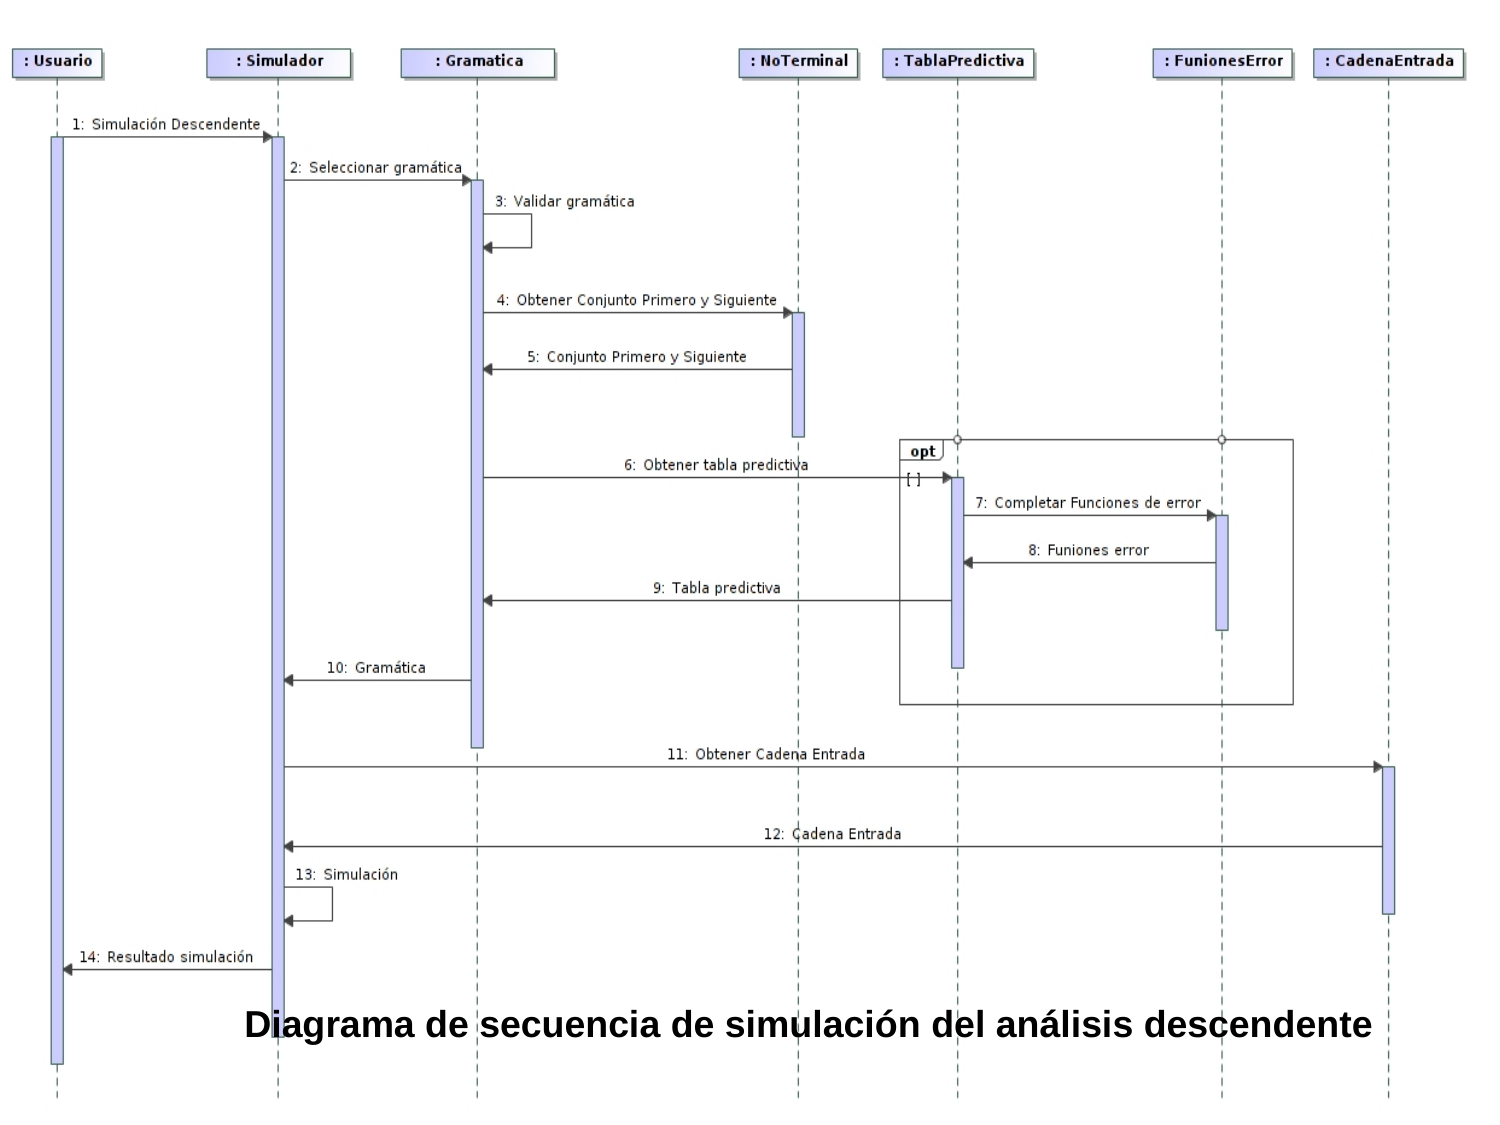

# ANÁLISIS DEL SISTEMA (VI)
Diagrama de secuencia de simulación del análisis descendente